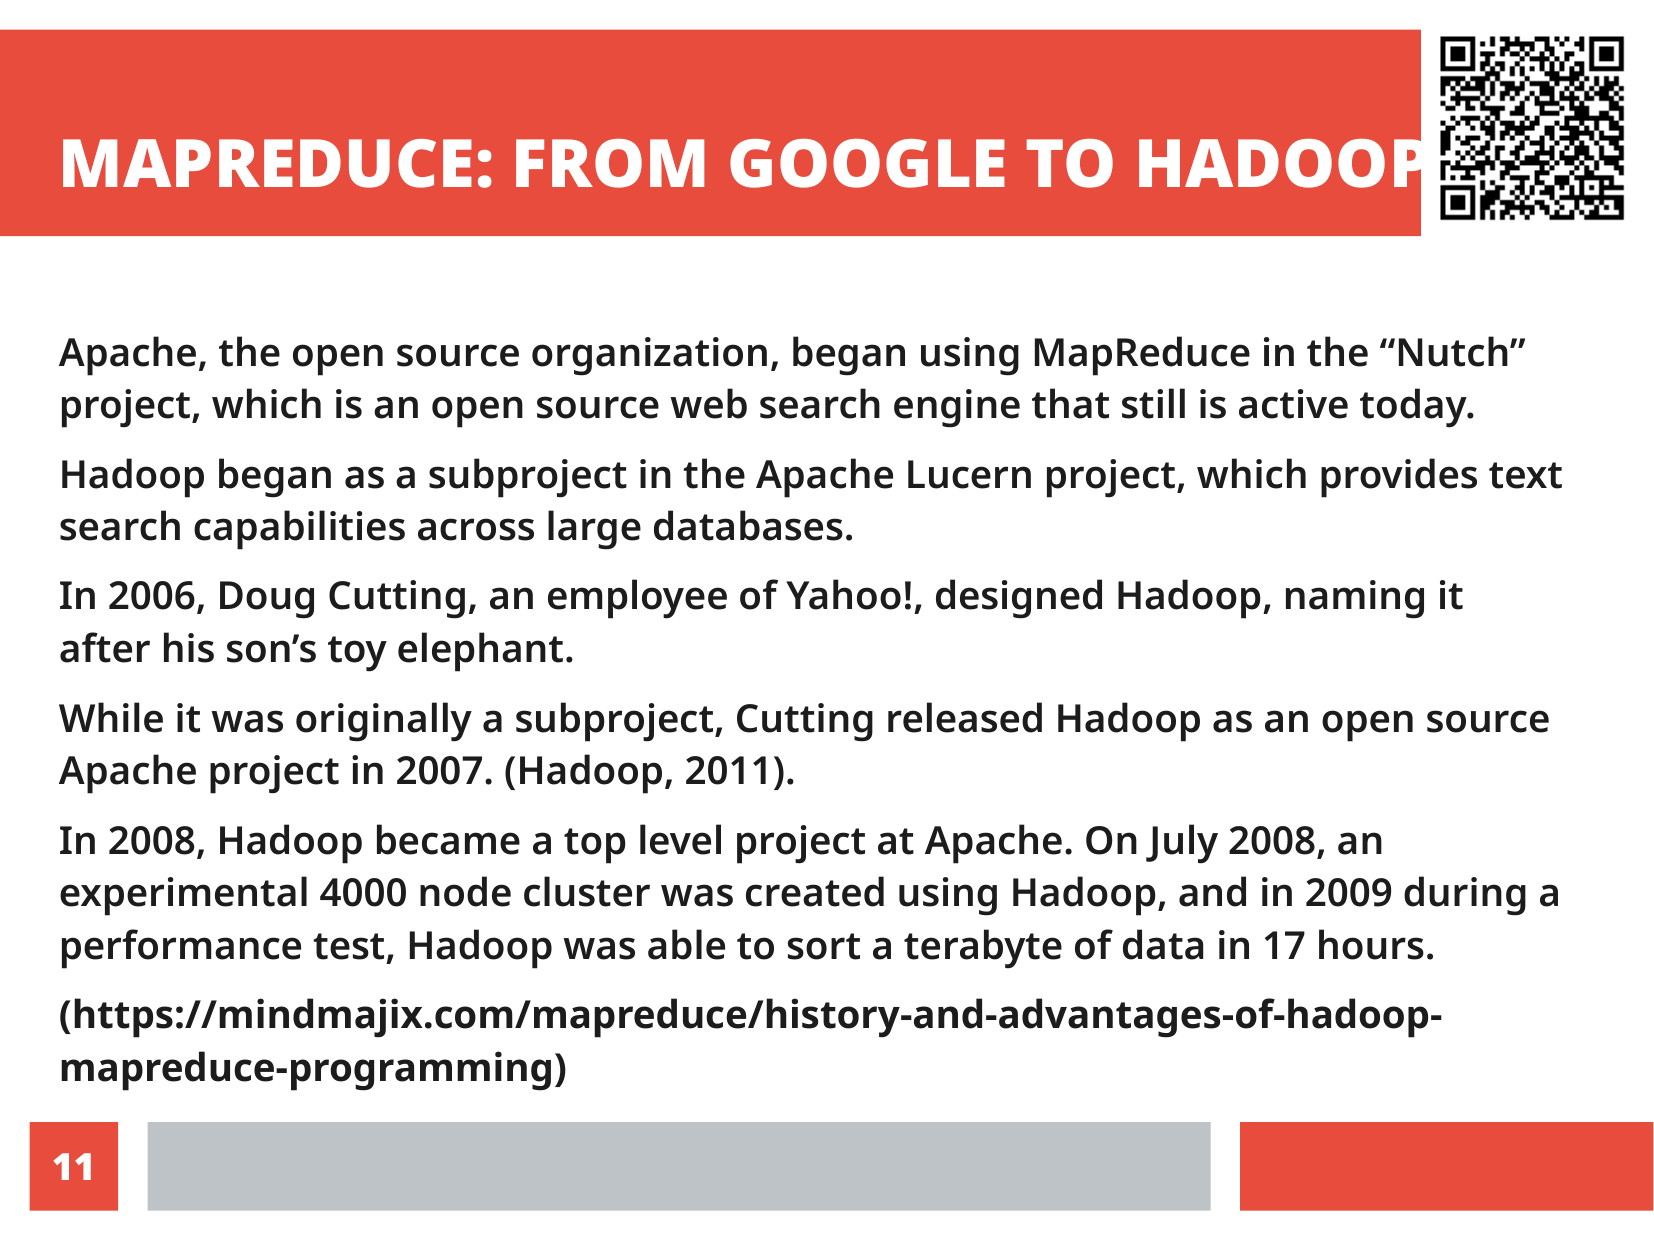

# MAPREDUCE: FROM GOOGLE TO HADOOP
Apache, the open source organization, began using MapReduce in the “Nutch” project, which is an open source web search engine that still is active today.
Hadoop began as a subproject in the Apache Lucern project, which provides text search capabilities across large databases.
In 2006, Doug Cutting, an employee of Yahoo!, designed Hadoop, naming it after his son’s toy elephant.
While it was originally a subproject, Cutting released Hadoop as an open source Apache project in 2007. (Hadoop, 2011).
In 2008, Hadoop became a top level project at Apache. On July 2008, an experimental 4000 node cluster was created using Hadoop, and in 2009 during a performance test, Hadoop was able to sort a terabyte of data in 17 hours.
(https://mindmajix.com/mapreduce/history-and-advantages-of-hadoop-mapreduce-programming)
11